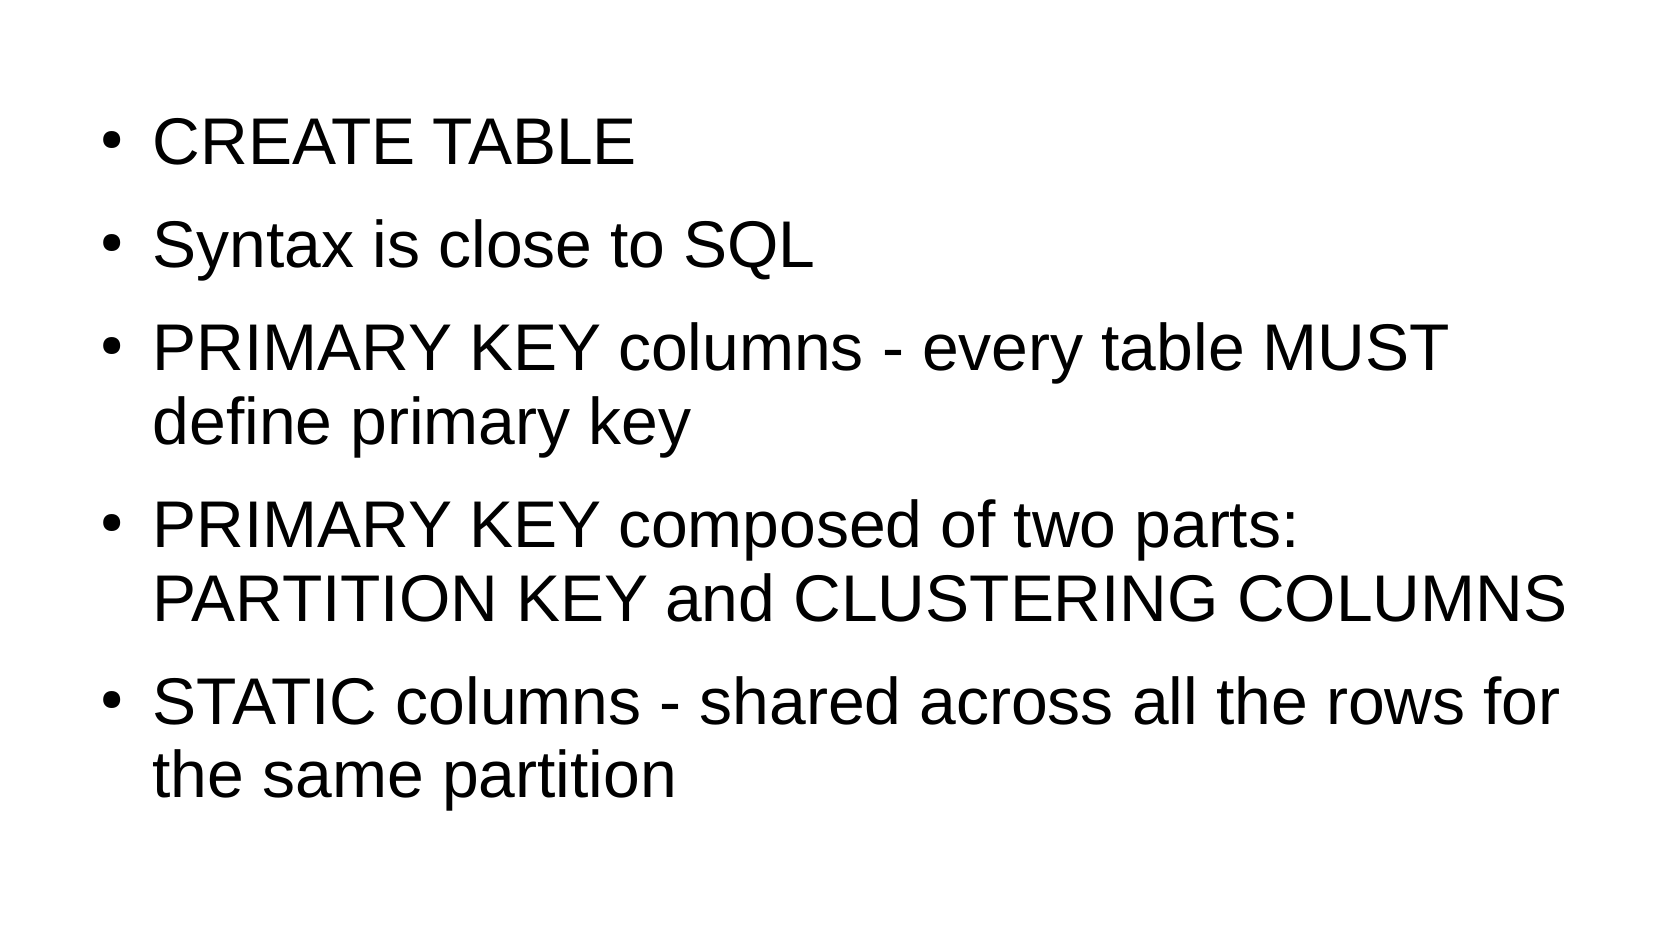

# CREATE TABLE
Syntax is close to SQL
PRIMARY KEY columns - every table MUST define primary key
PRIMARY KEY composed of two parts: PARTITION KEY and CLUSTERING COLUMNS
STATIC columns - shared across all the rows for the same partition